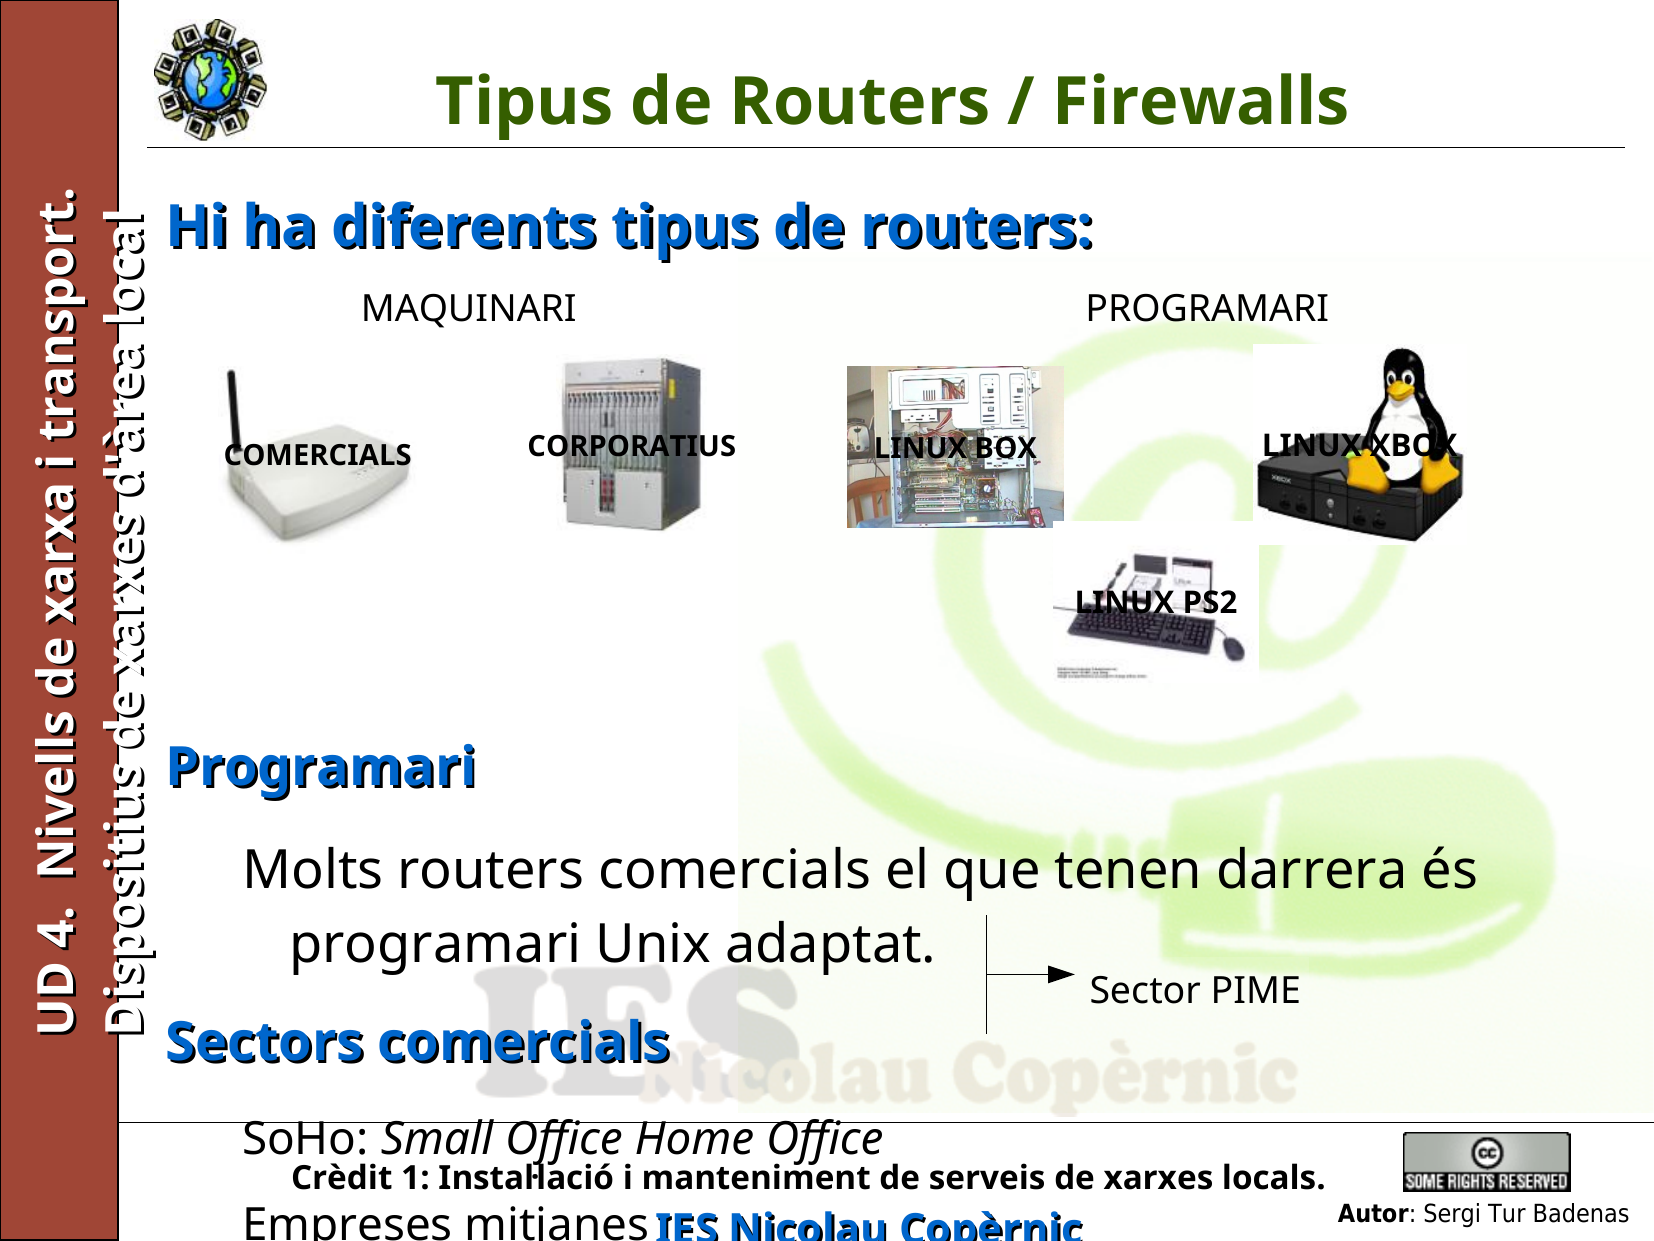

# Tipus de Routers / Firewalls
Hi ha diferents tipus de routers:
Programari
Molts routers comercials el que tenen darrera és programari Unix adaptat.
Sectors comercials
SoHo: Small Office Home Office
Empreses mitjanes
Grans empreses i corporacions (maquinari corporatiu)
MAQUINARI
PROGRAMARI
LINUX XBOX
COMERCIALS
CORPORATIUS
LINUX BOX
LINUX PS2
Sector PIME